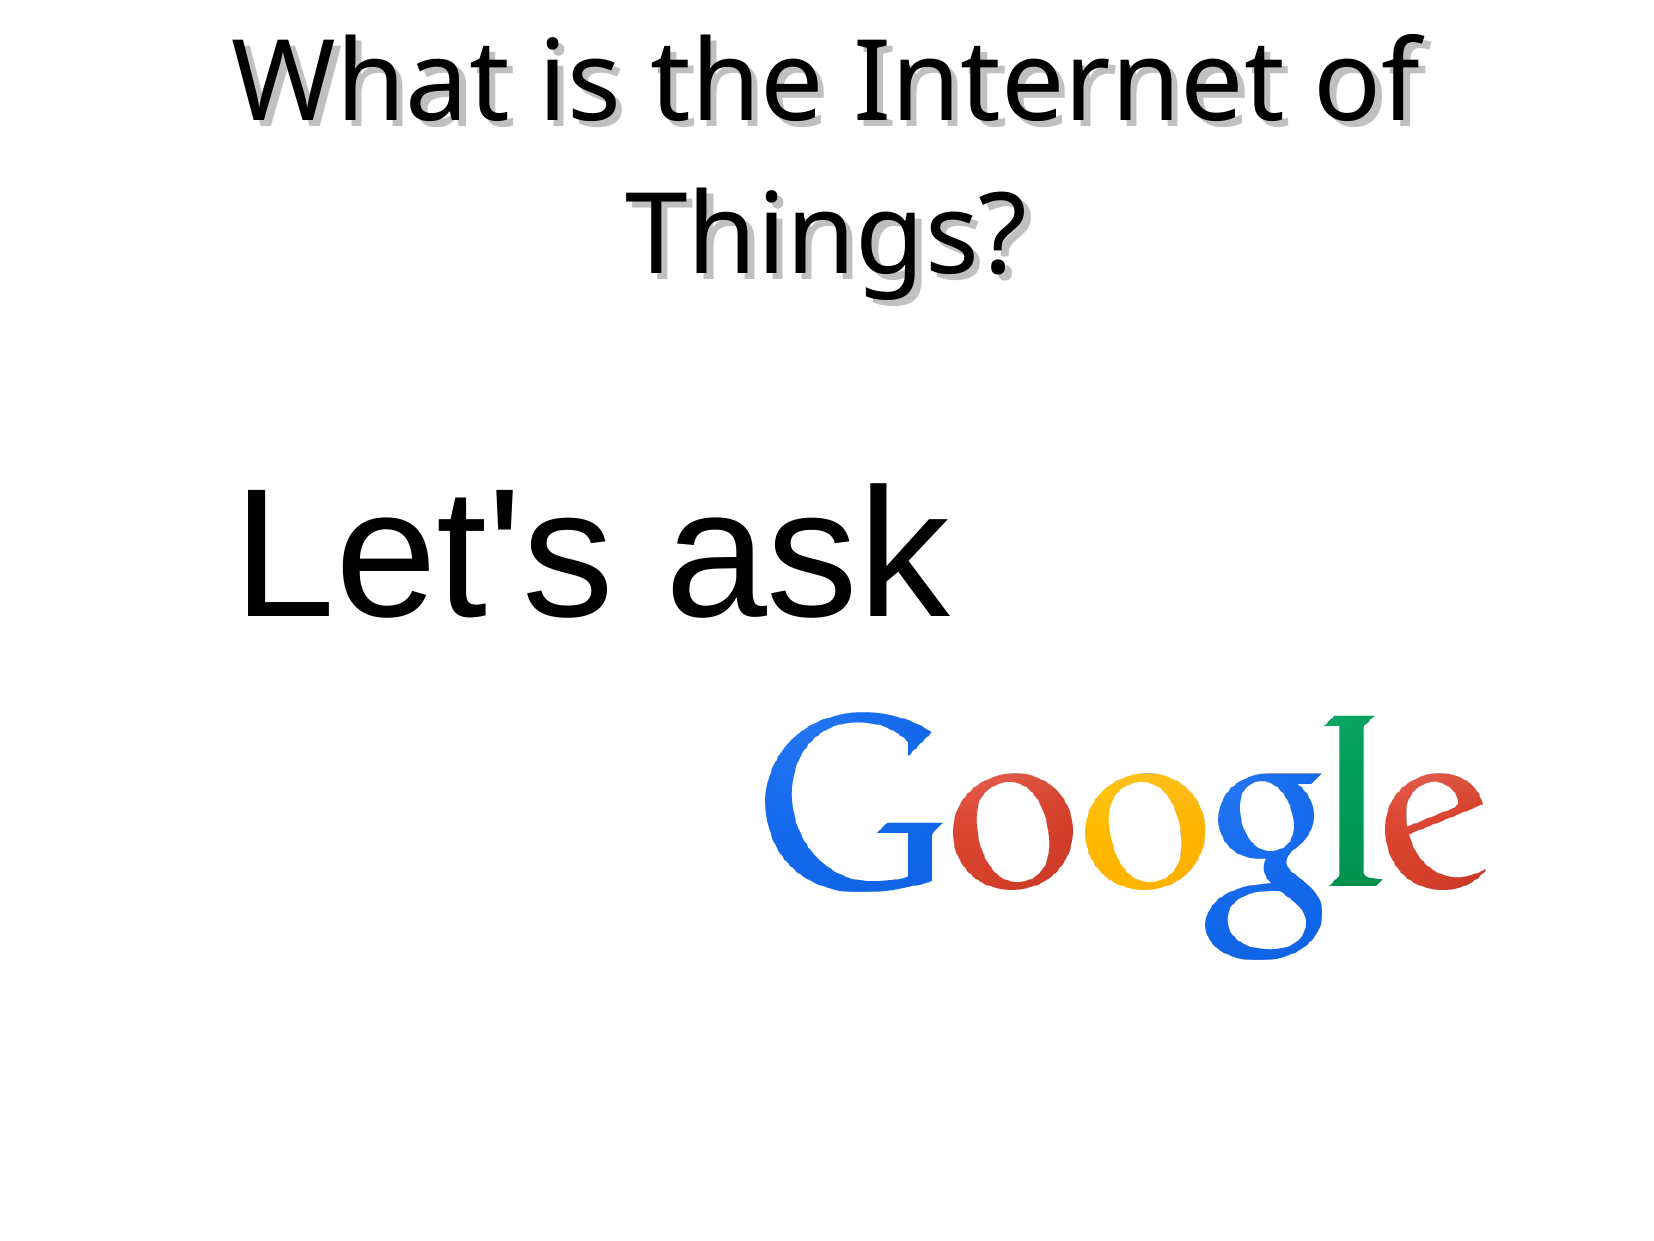

# What is the Internet of Things?
Let's ask